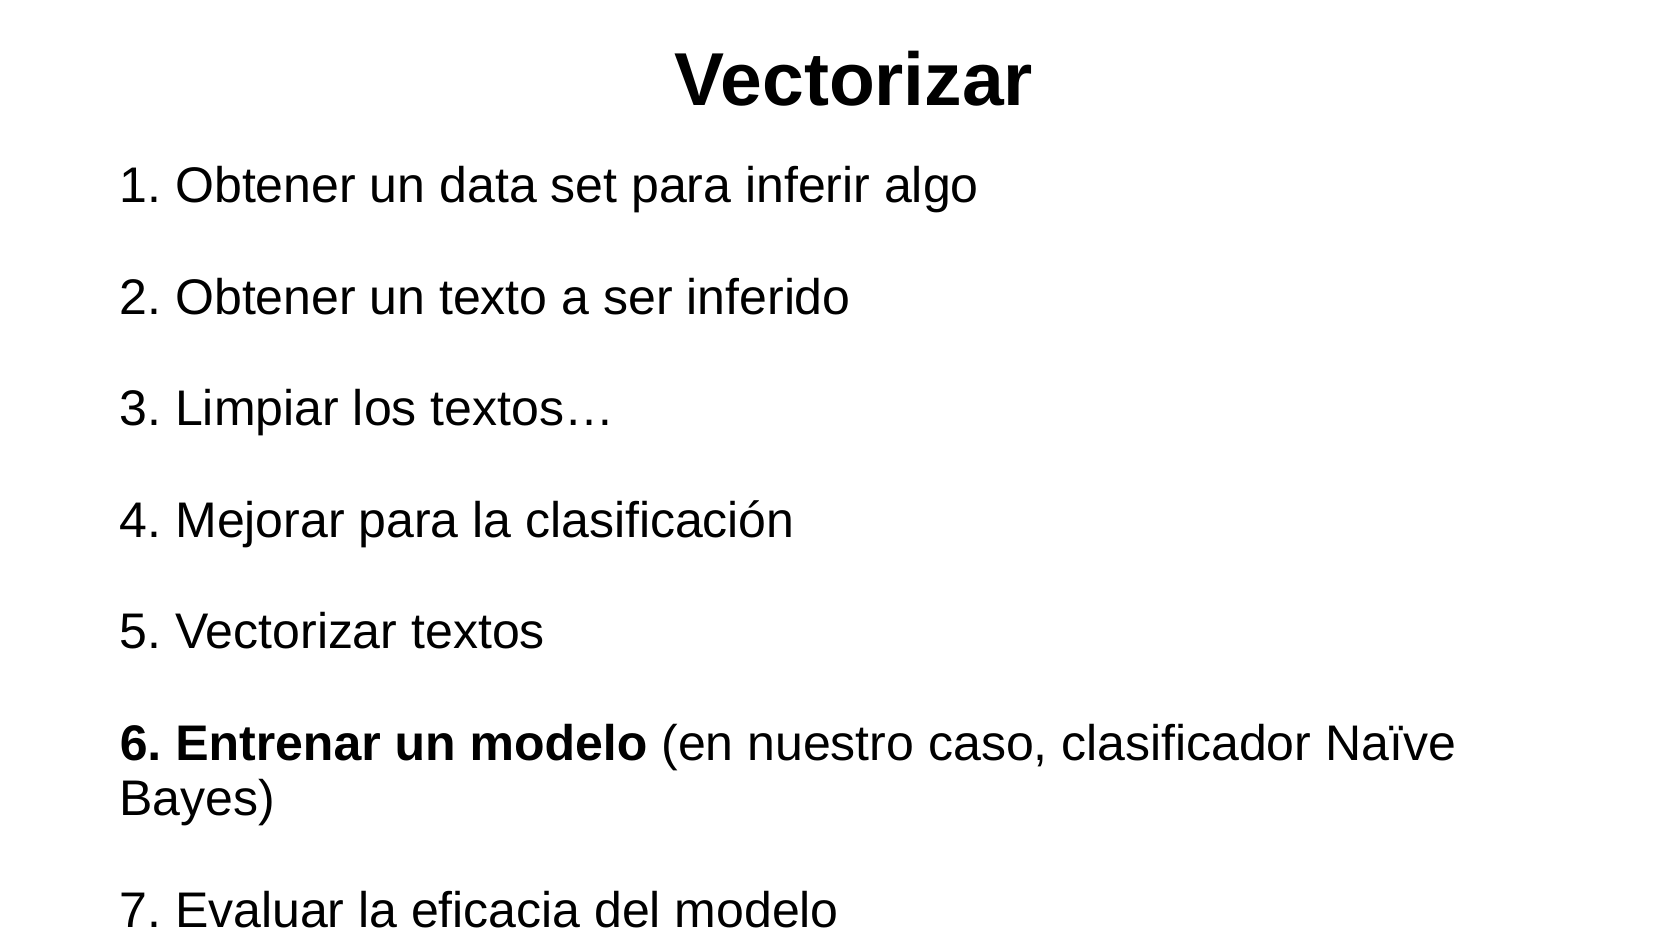

Vectorizar
1. Obtener un data set para inferir algo
2. Obtener un texto a ser inferido
3. Limpiar los textos…
4. Mejorar para la clasificación
5. Vectorizar textos
6. Entrenar un modelo (en nuestro caso, clasificador Naïve Bayes)
7. Evaluar la eficacia del modelo
8. ¡Predecir!